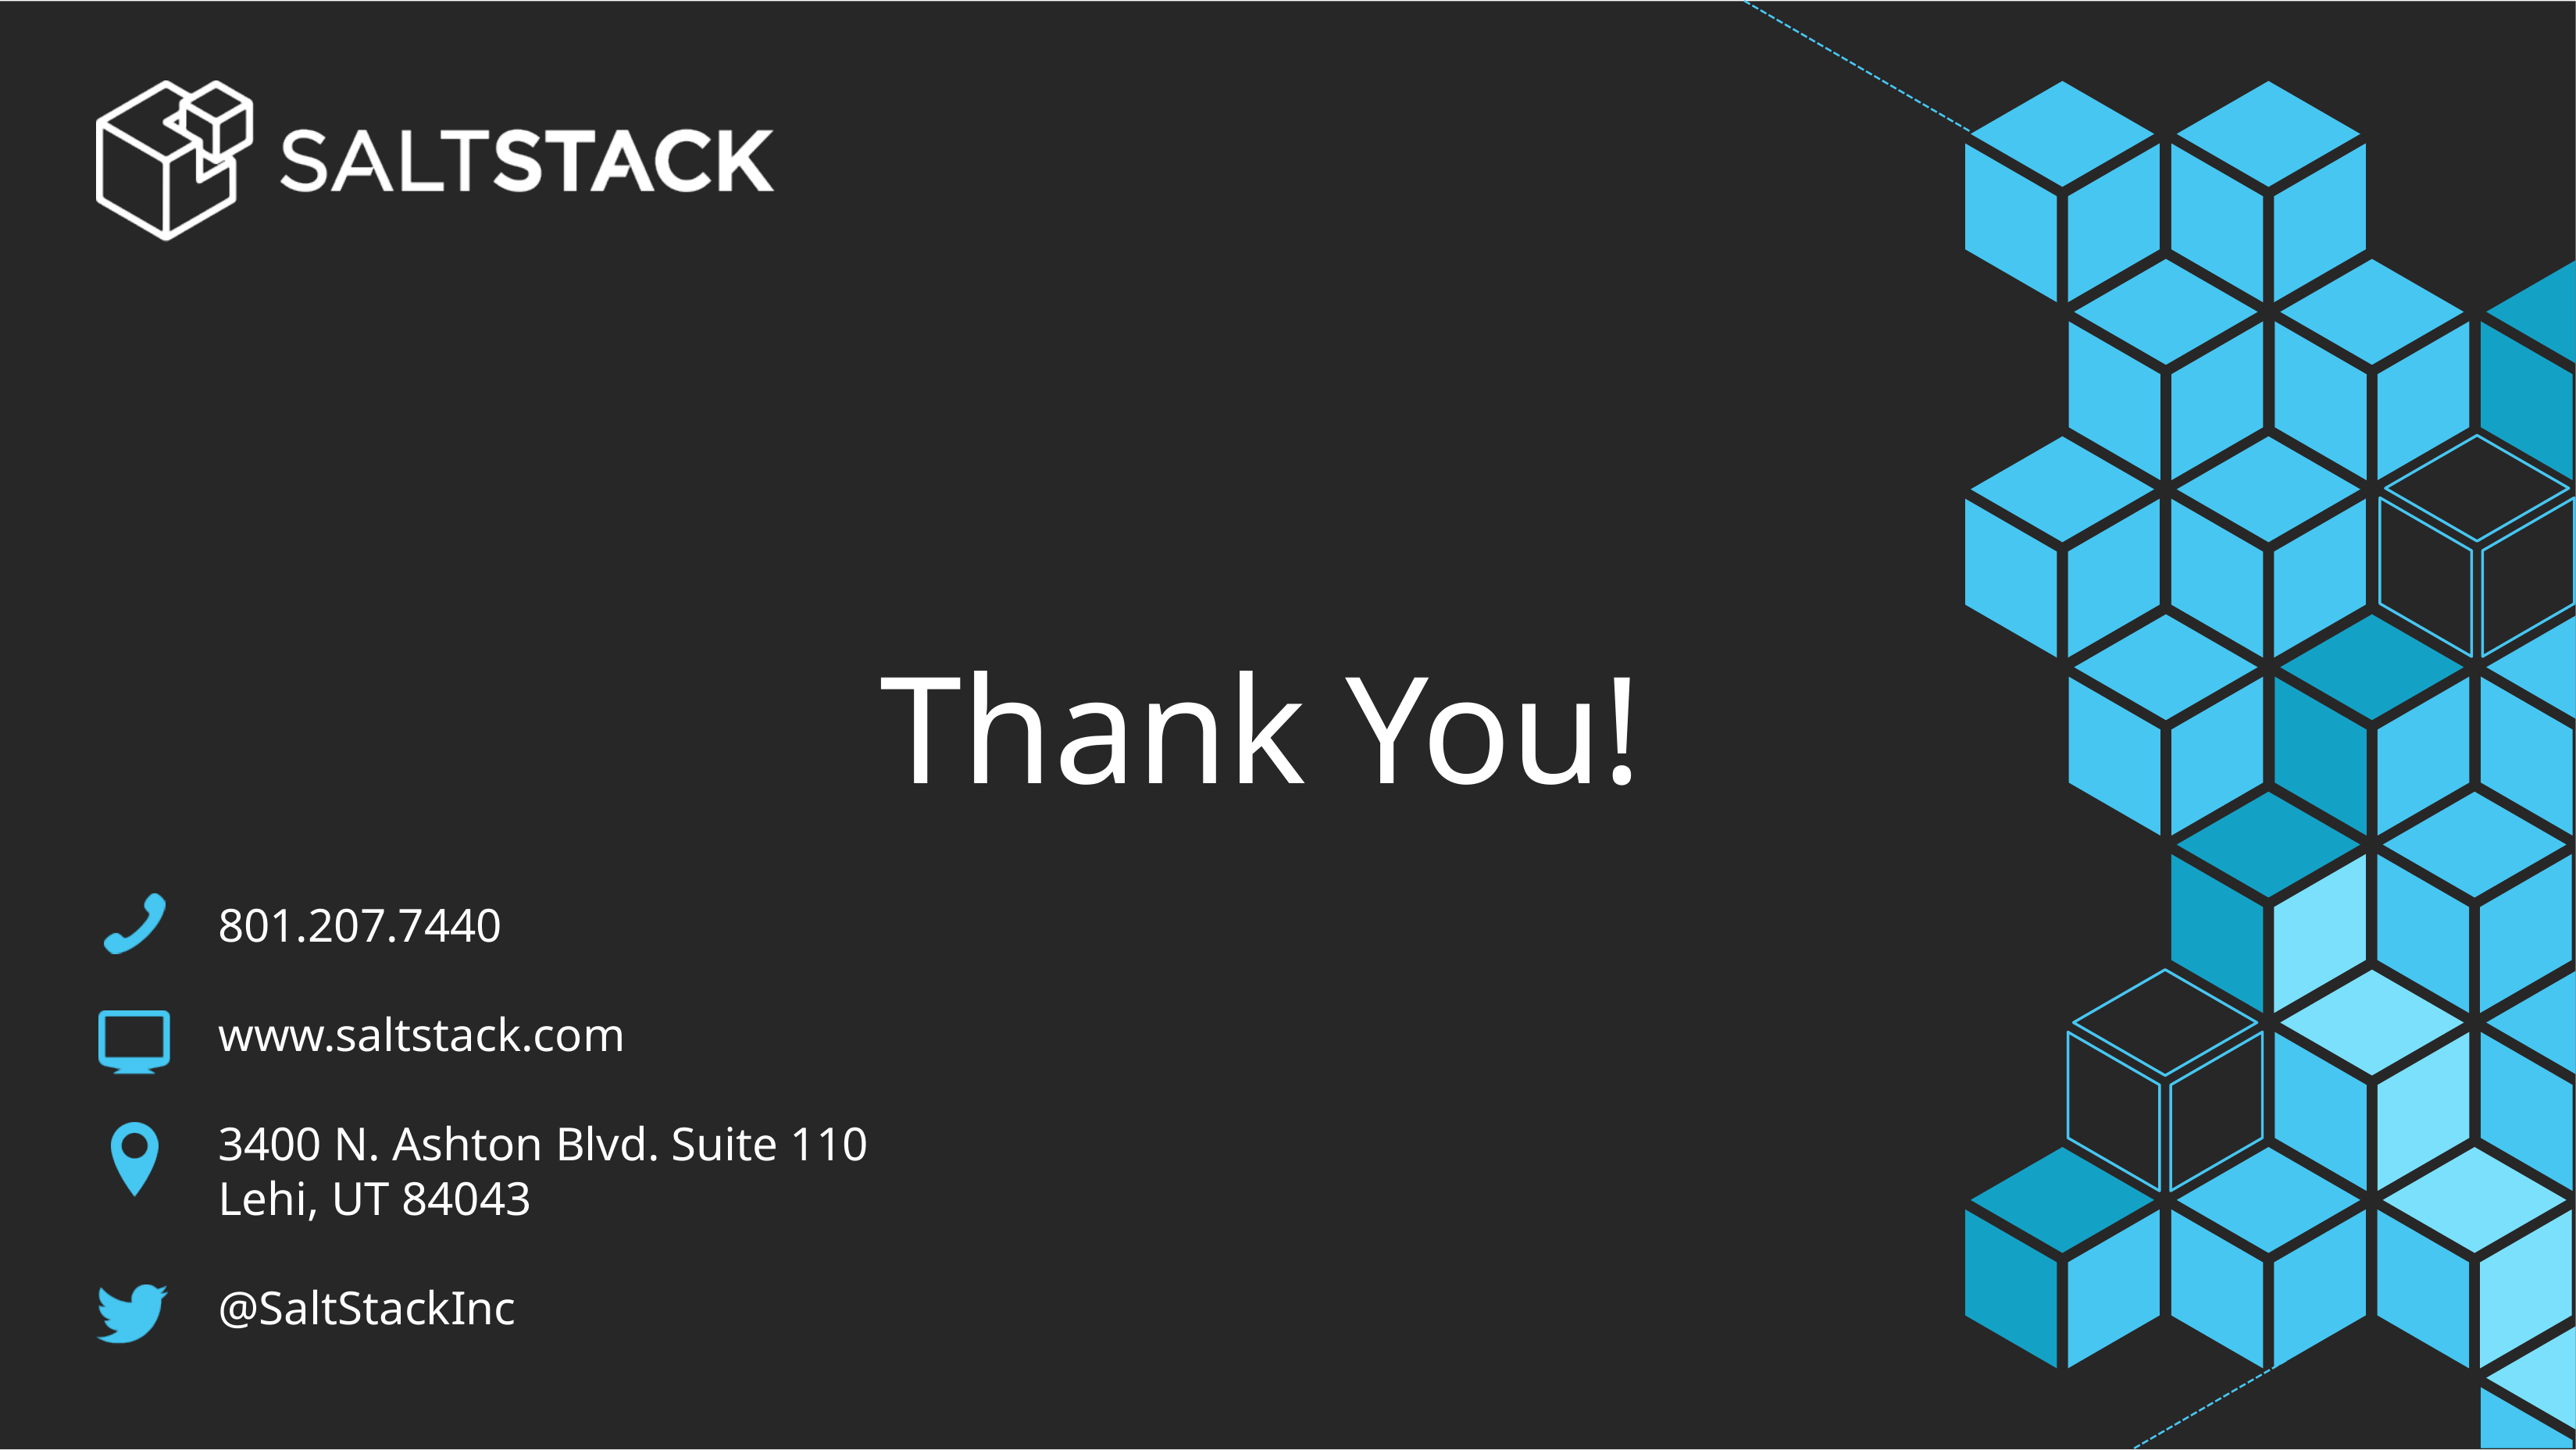

Thank You!
801.207.7440
www.saltstack.com
3400 N. Ashton Blvd. Suite 110
Lehi, UT 84043
@SaltStackInc